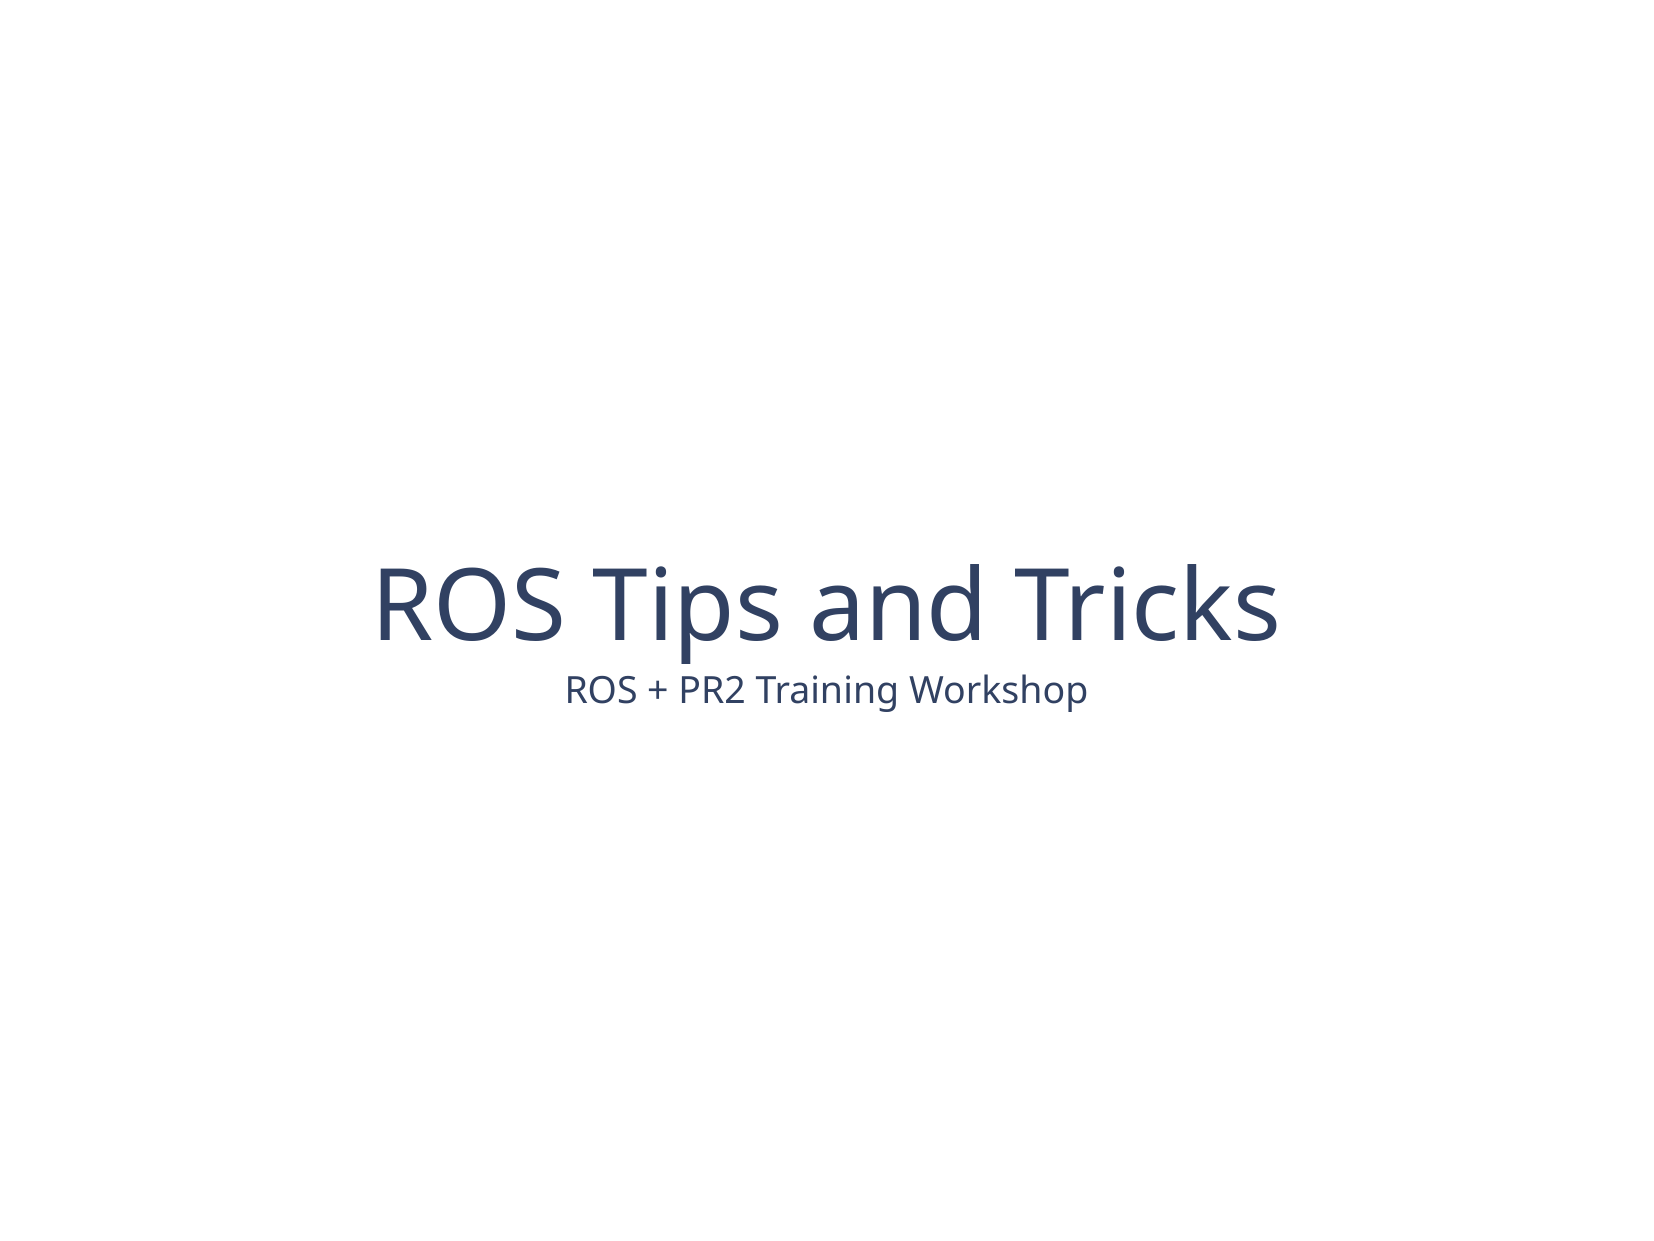

ROS Tips and Tricks
ROS + PR2 Training Workshop